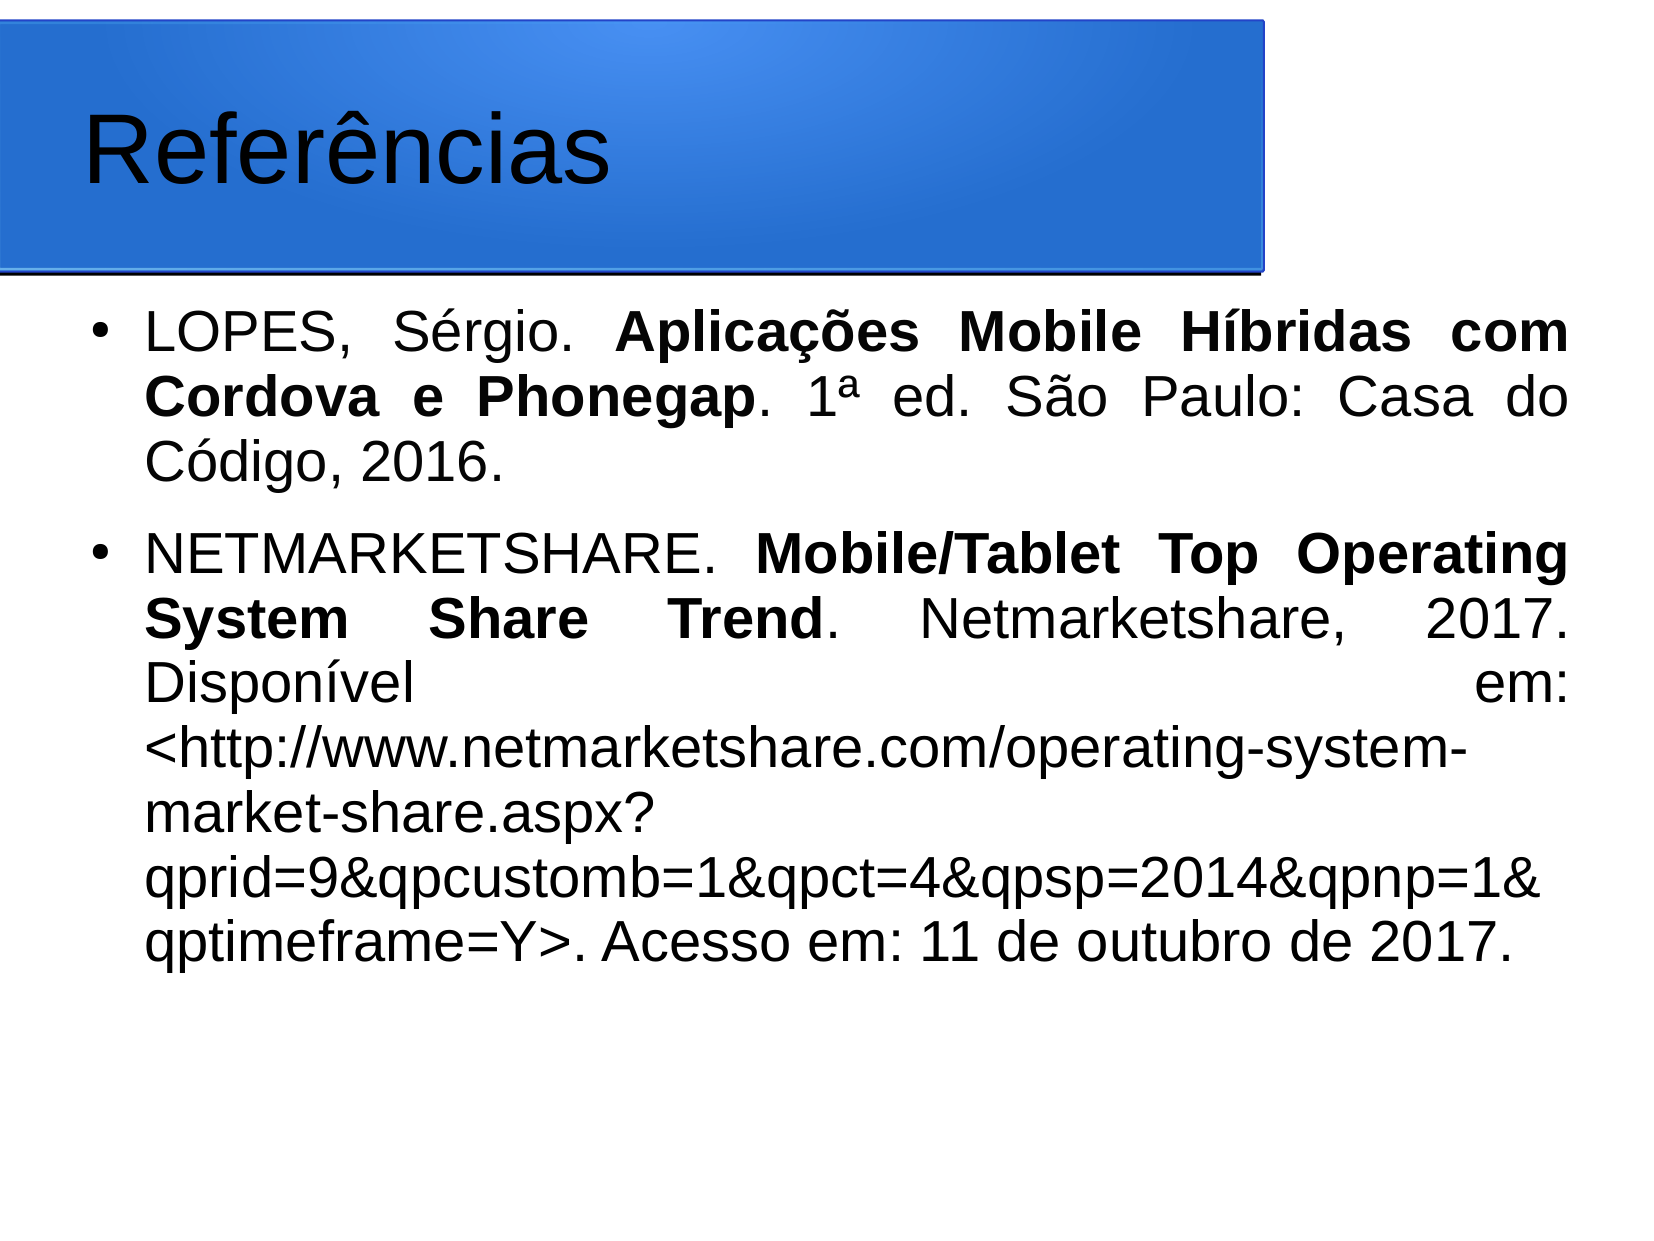

# Referências
LOPES, Sérgio. Aplicações Mobile Híbridas com Cordova e Phonegap. 1ª ed. São Paulo: Casa do Código, 2016.
NETMARKETSHARE. Mobile/Tablet Top Operating System Share Trend. Netmarketshare, 2017. Disponível em: <http://www.netmarketshare.com/operating-system-market-share.aspx?qprid=9&qpcustomb=1&qpct=4&qpsp=2014&qpnp=1&qptimeframe=Y>. Acesso em: 11 de outubro de 2017.